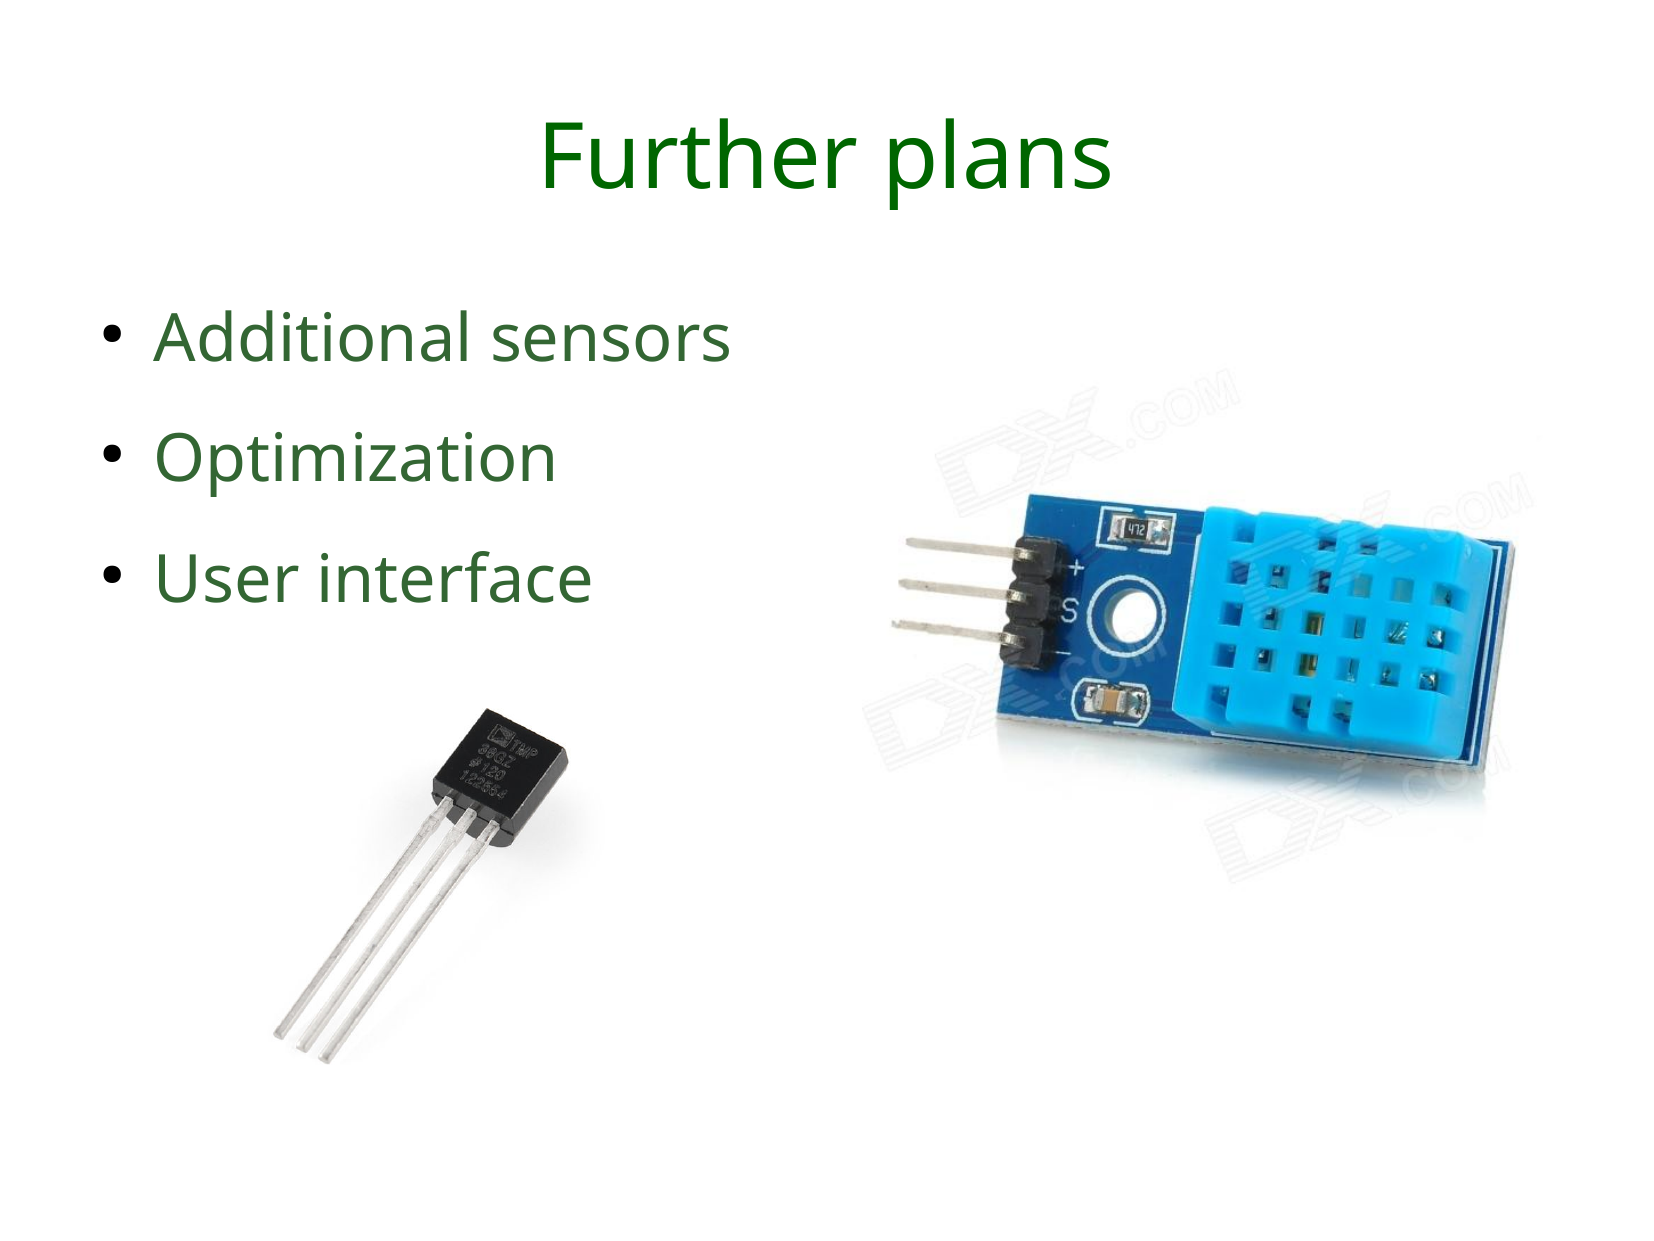

# Further plans
Additional sensors
Optimization
User interface